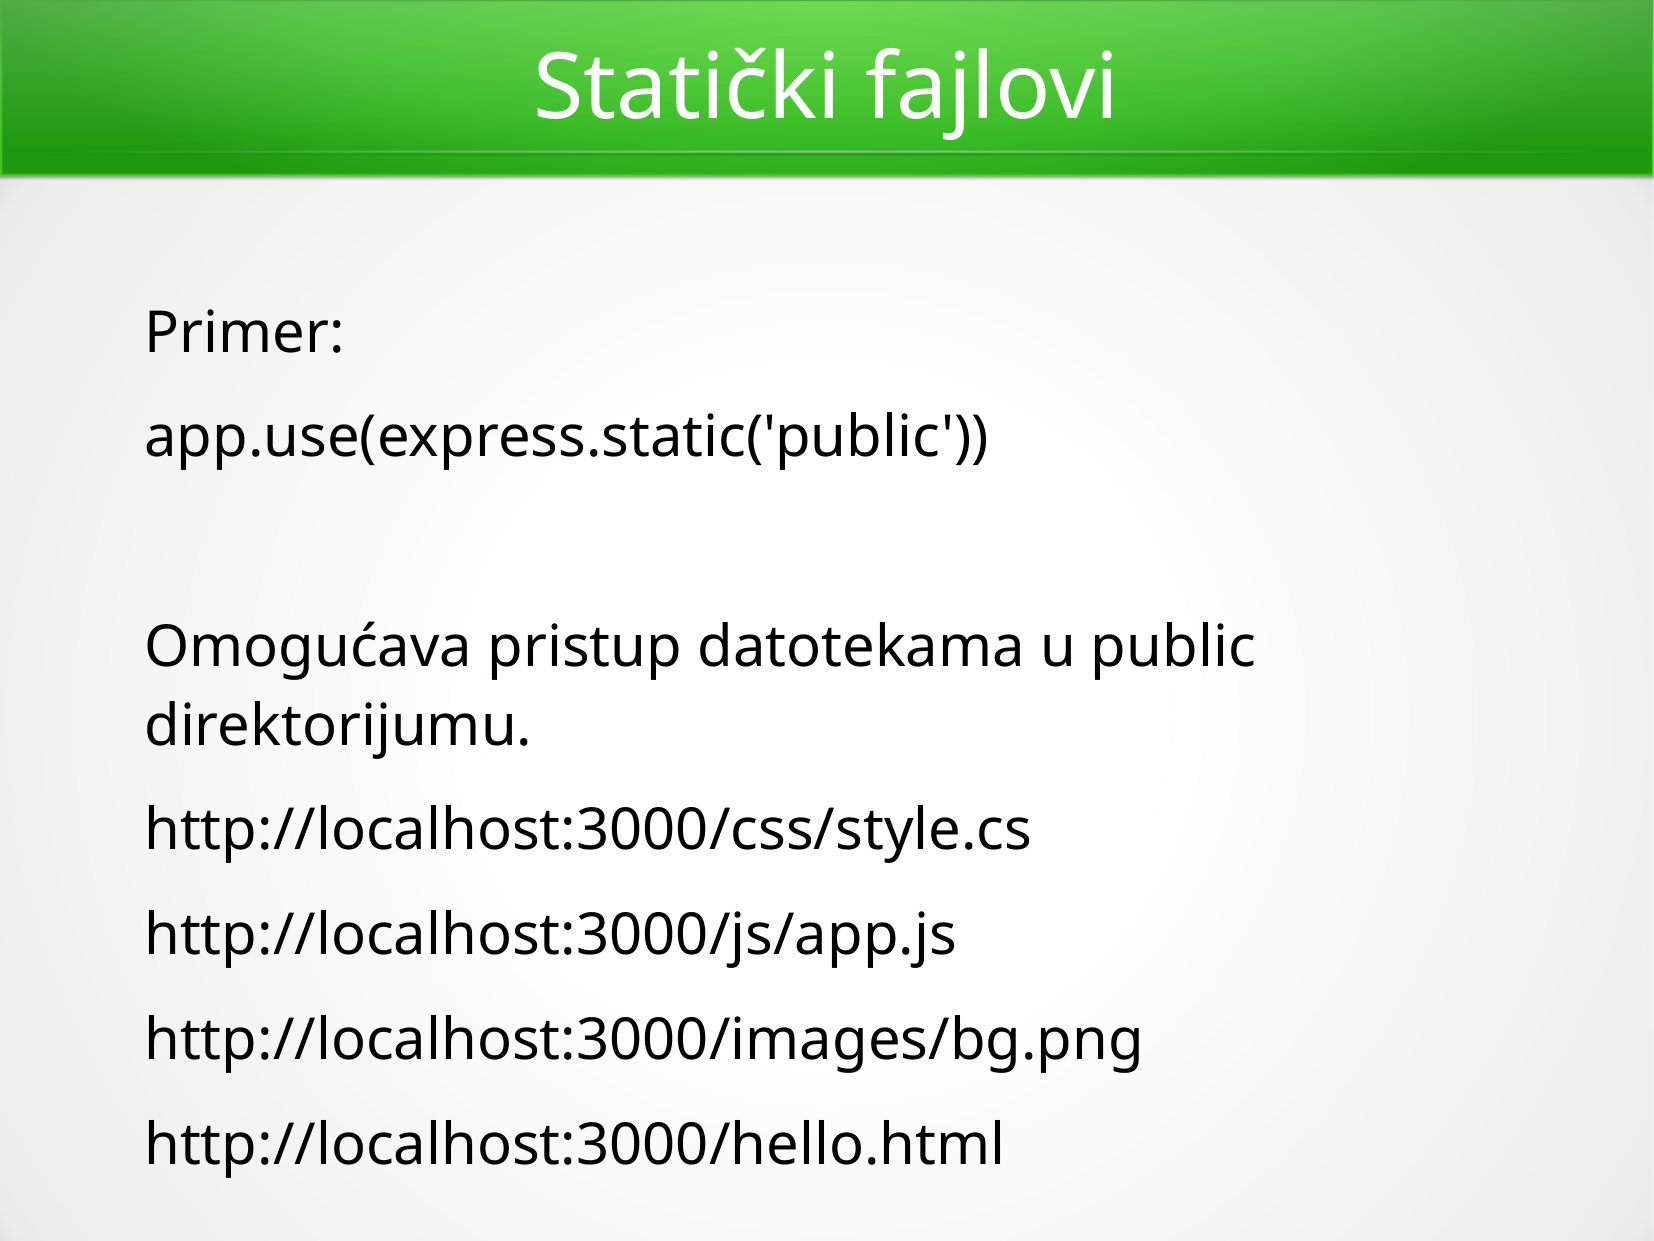

# Statički fajlovi
Primer:
app.use(express.static('public'))
Omogućava pristup datotekama u public direktorijumu.
http://localhost:3000/css/style.cs
http://localhost:3000/js/app.js
http://localhost:3000/images/bg.png
http://localhost:3000/hello.html